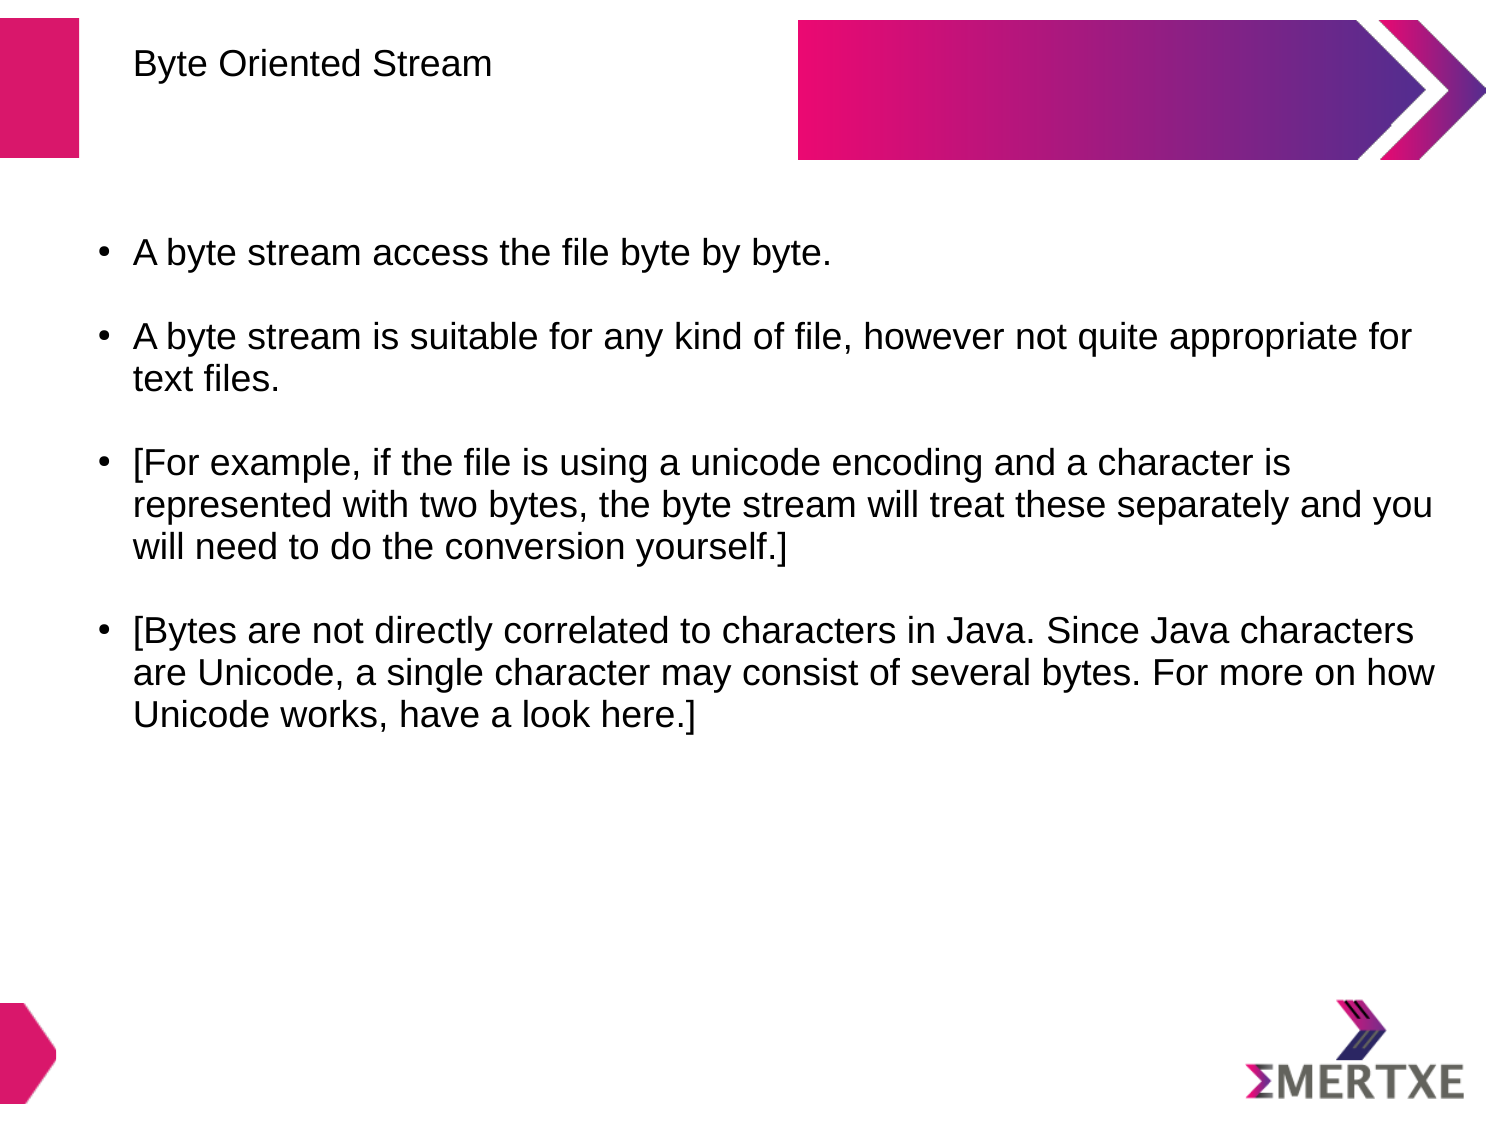

Byte Oriented Stream
A byte stream access the file byte by byte.
A byte stream is suitable for any kind of file, however not quite appropriate for text files.
[For example, if the file is using a unicode encoding and a character is represented with two bytes, the byte stream will treat these separately and you will need to do the conversion yourself.]
[Bytes are not directly correlated to characters in Java. Since Java characters are Unicode, a single character may consist of several bytes. For more on how Unicode works, have a look here.]